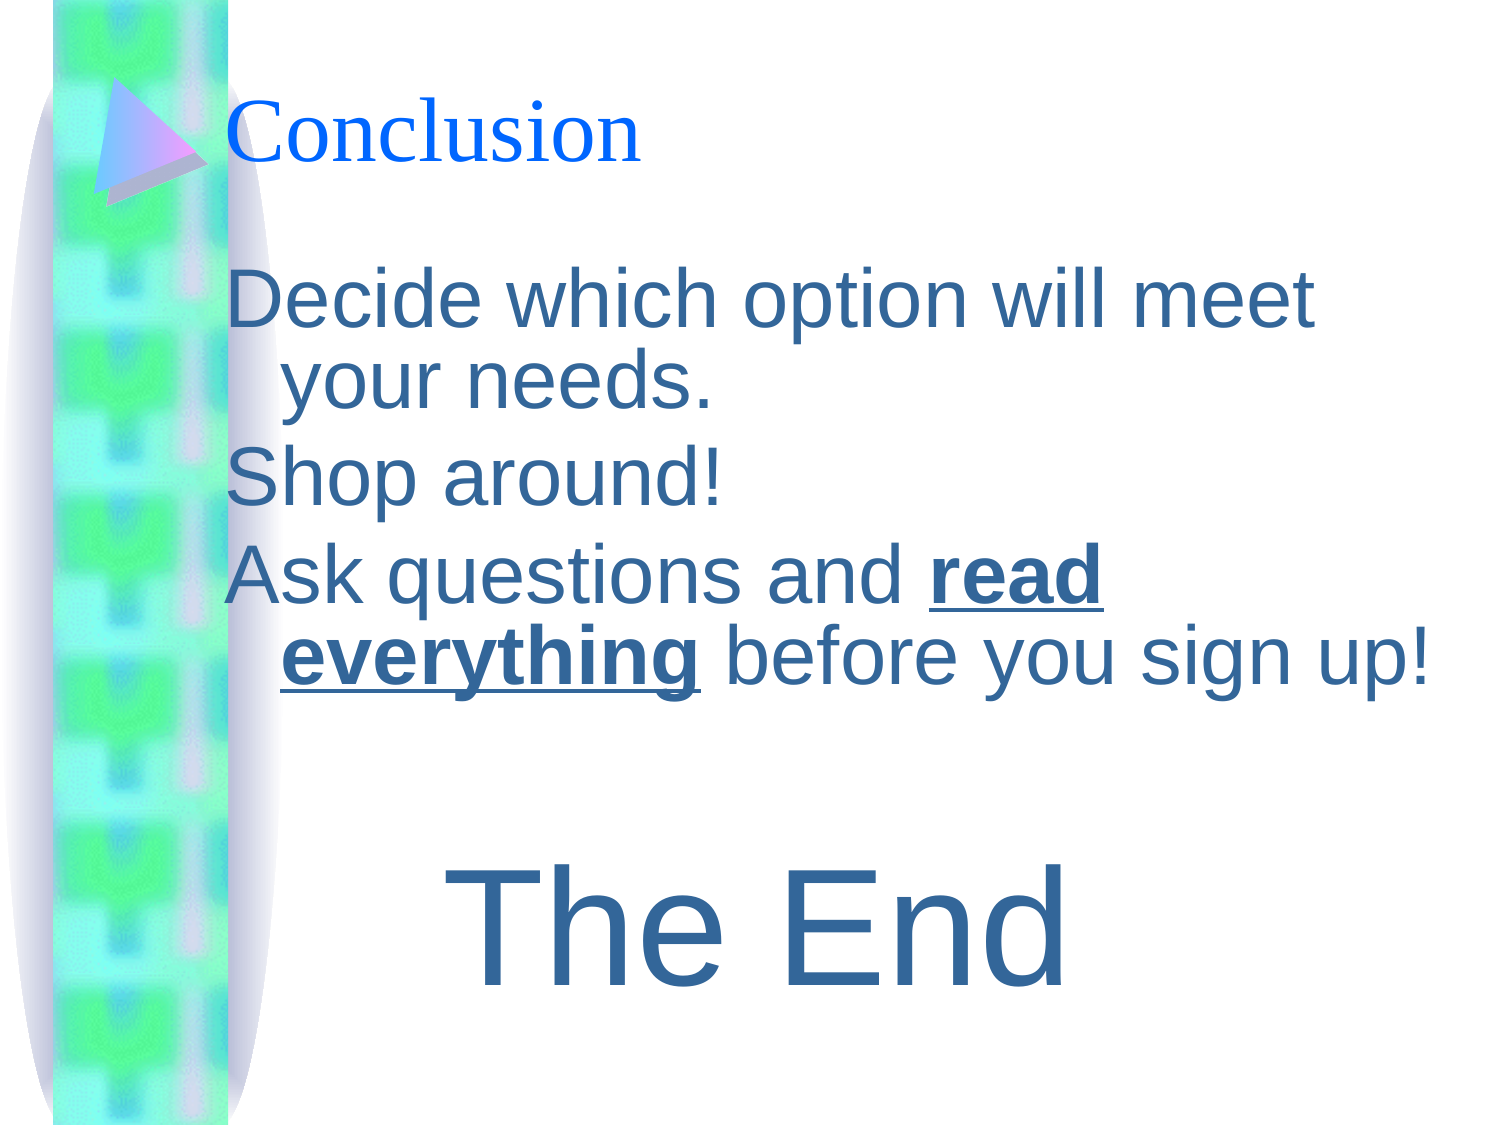

# Conclusion
Decide which option will meet your needs.
Shop around!
Ask questions and read everything before you sign up!
The End